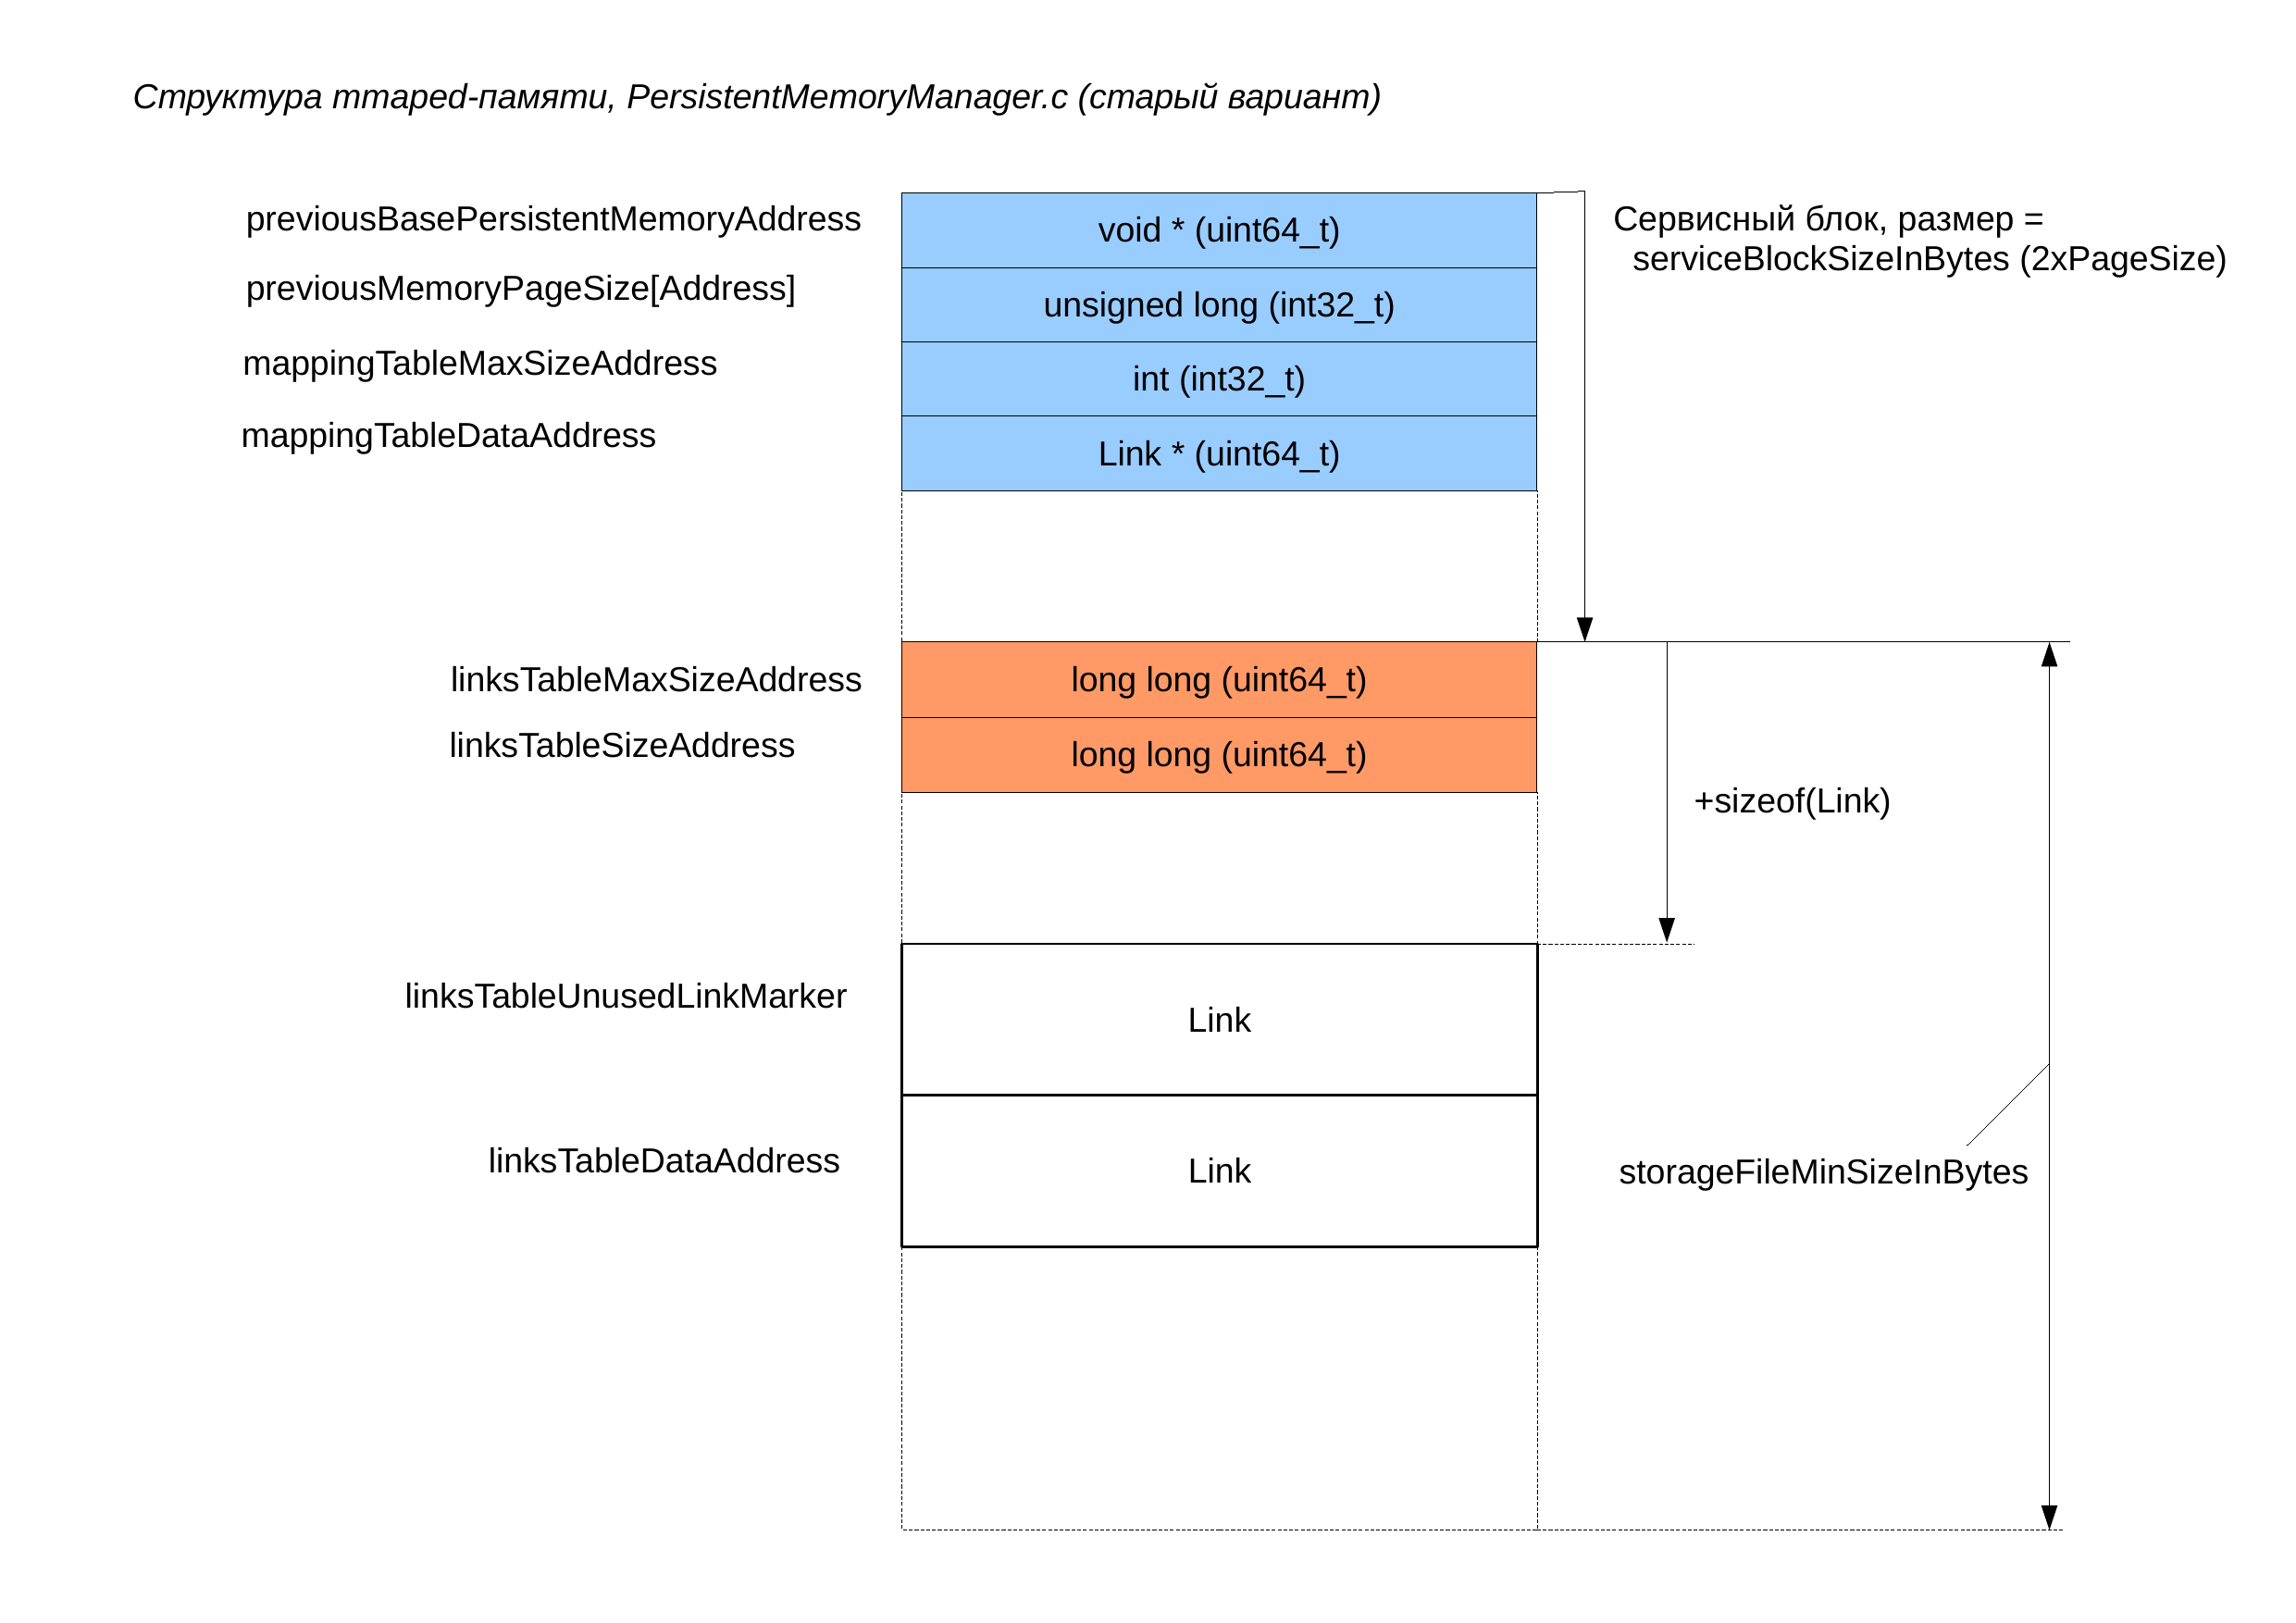

Структура mmaped-памяти, PersistentMemoryManager.c (старый вариант)
previousBasePersistentMemoryAddress
void * (uint64_t)
Сервисный блок, размер =
 serviceBlockSizeInBytes (2xPageSize)
previousMemoryPageSize[Address]
unsigned long (int32_t)
mappingTableMaxSizeAddress
int (int32_t)
mappingTableDataAddress
Link * (uint64_t)
long long (uint64_t)
linksTableMaxSizeAddress
long long (uint64_t)
linksTableSizeAddress
+sizeof(Link)
Link
linksTableUnusedLinkMarker
Link
linksTableDataAddress
storageFileMinSizeInBytes